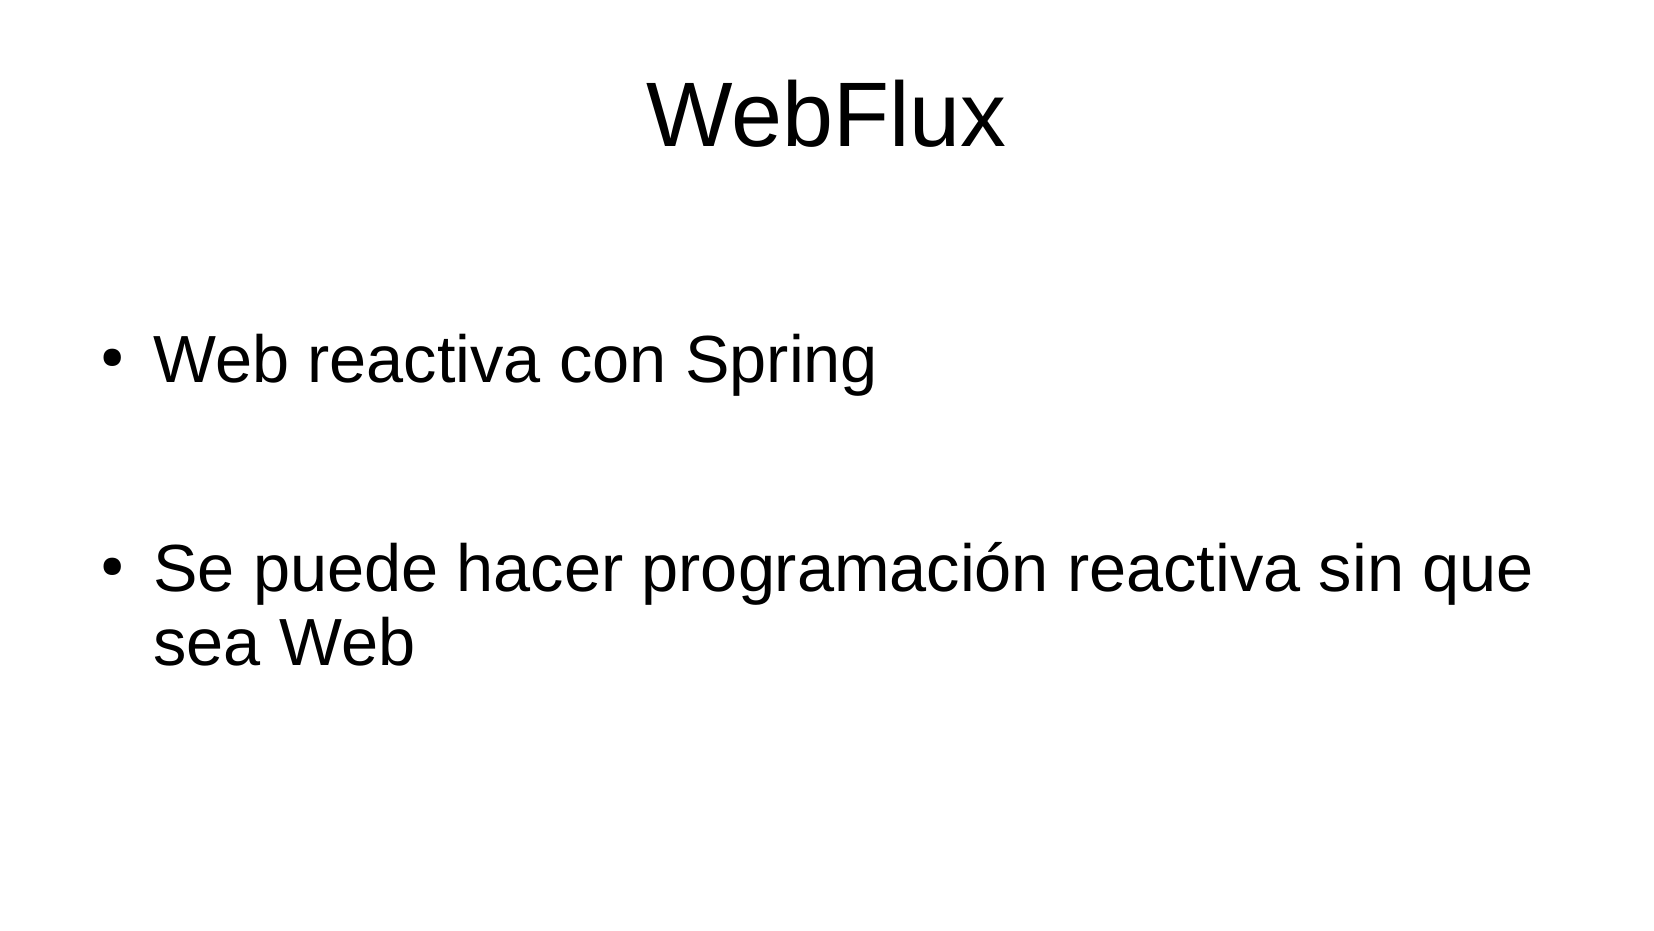

# WebFlux
Web reactiva con Spring
Se puede hacer programación reactiva sin que sea Web